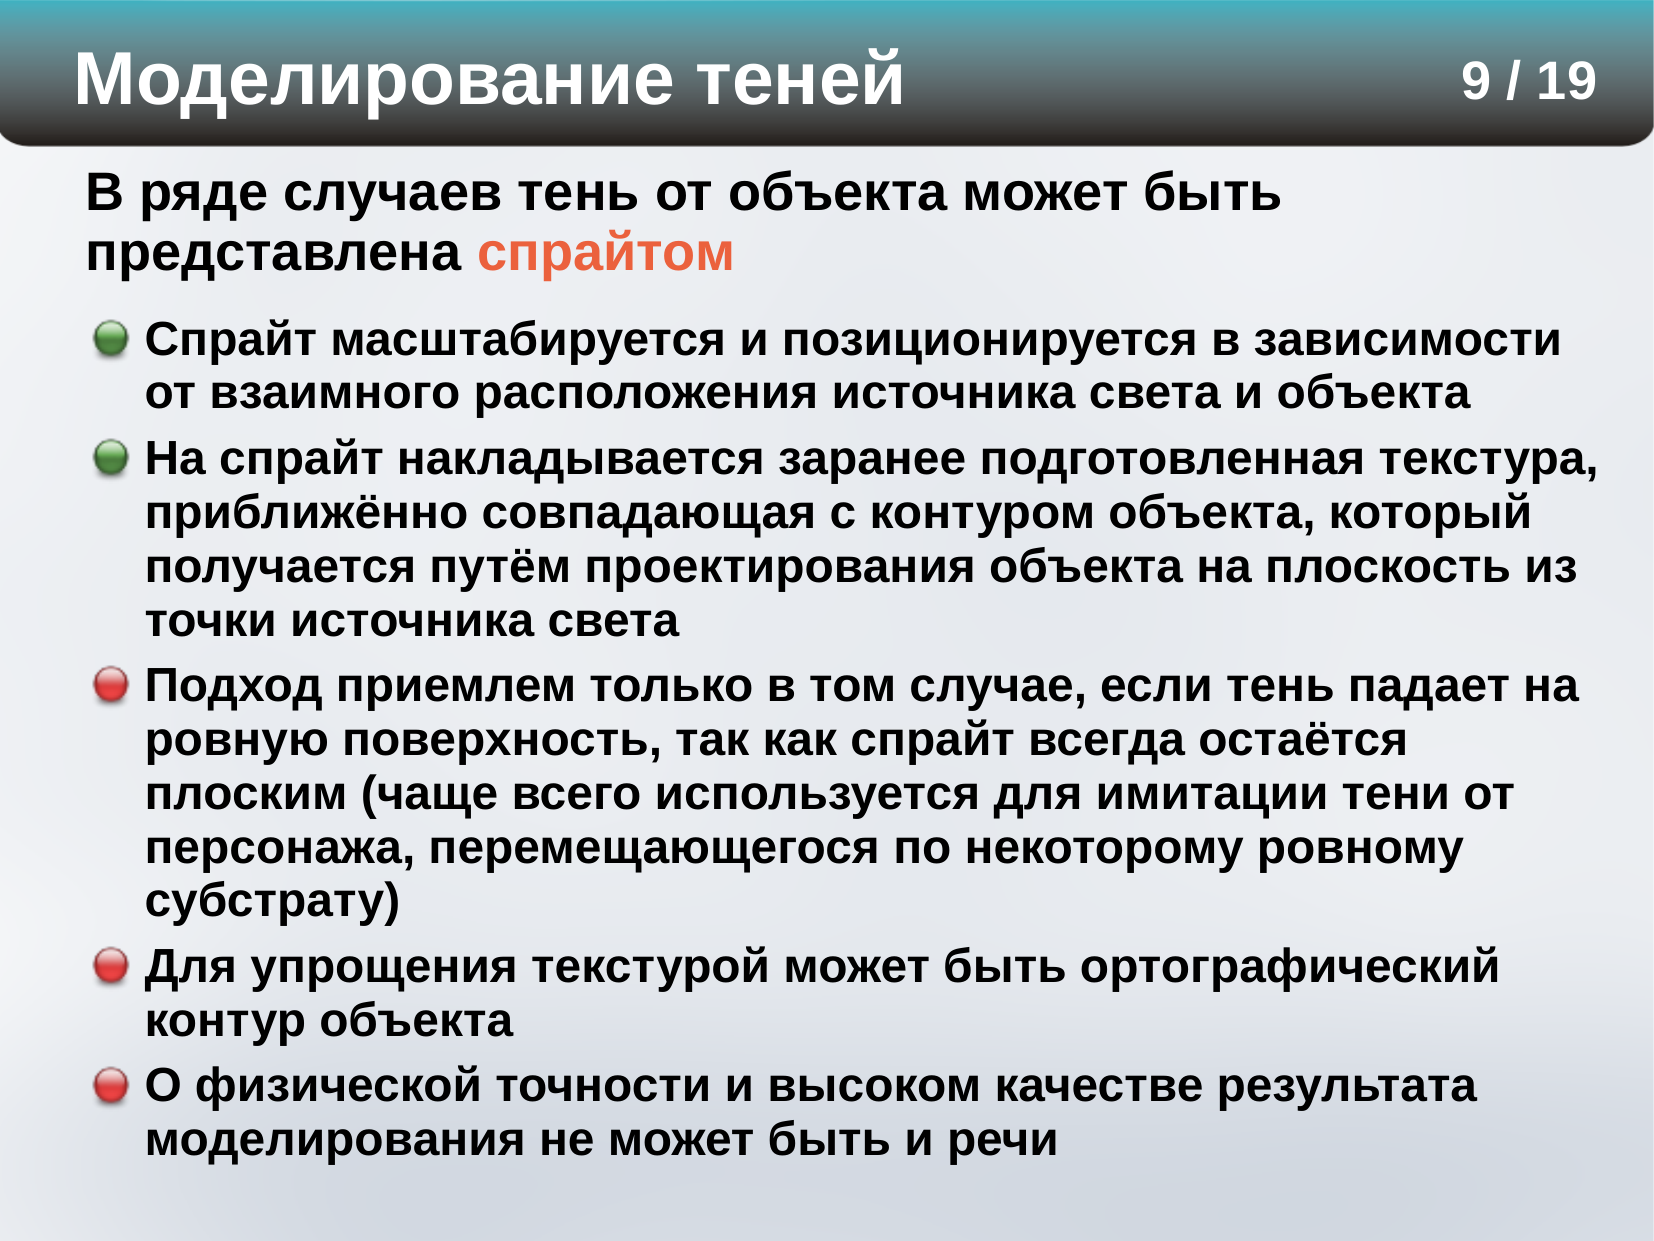

Моделирование теней
В ряде случаев тень от объекта может быть представлена спрайтом
Спрайт масштабируется и позиционируется в зависимости от взаимного расположения источника света и объекта
На спрайт накладывается заранее подготовленная текстура, приближённо совпадающая с контуром объекта, который получается путём проектирования объекта на плоскость из точки источника света
Подход приемлем только в том случае, если тень падает на ровную поверхность, так как спрайт всегда остаётся плоским (чаще всего используется для имитации тени от персонажа, перемещающегося по некоторому ровному субстрату)
Для упрощения текстурой может быть ортографический контур объекта
О физической точности и высоком качестве результата моделирования не может быть и речи